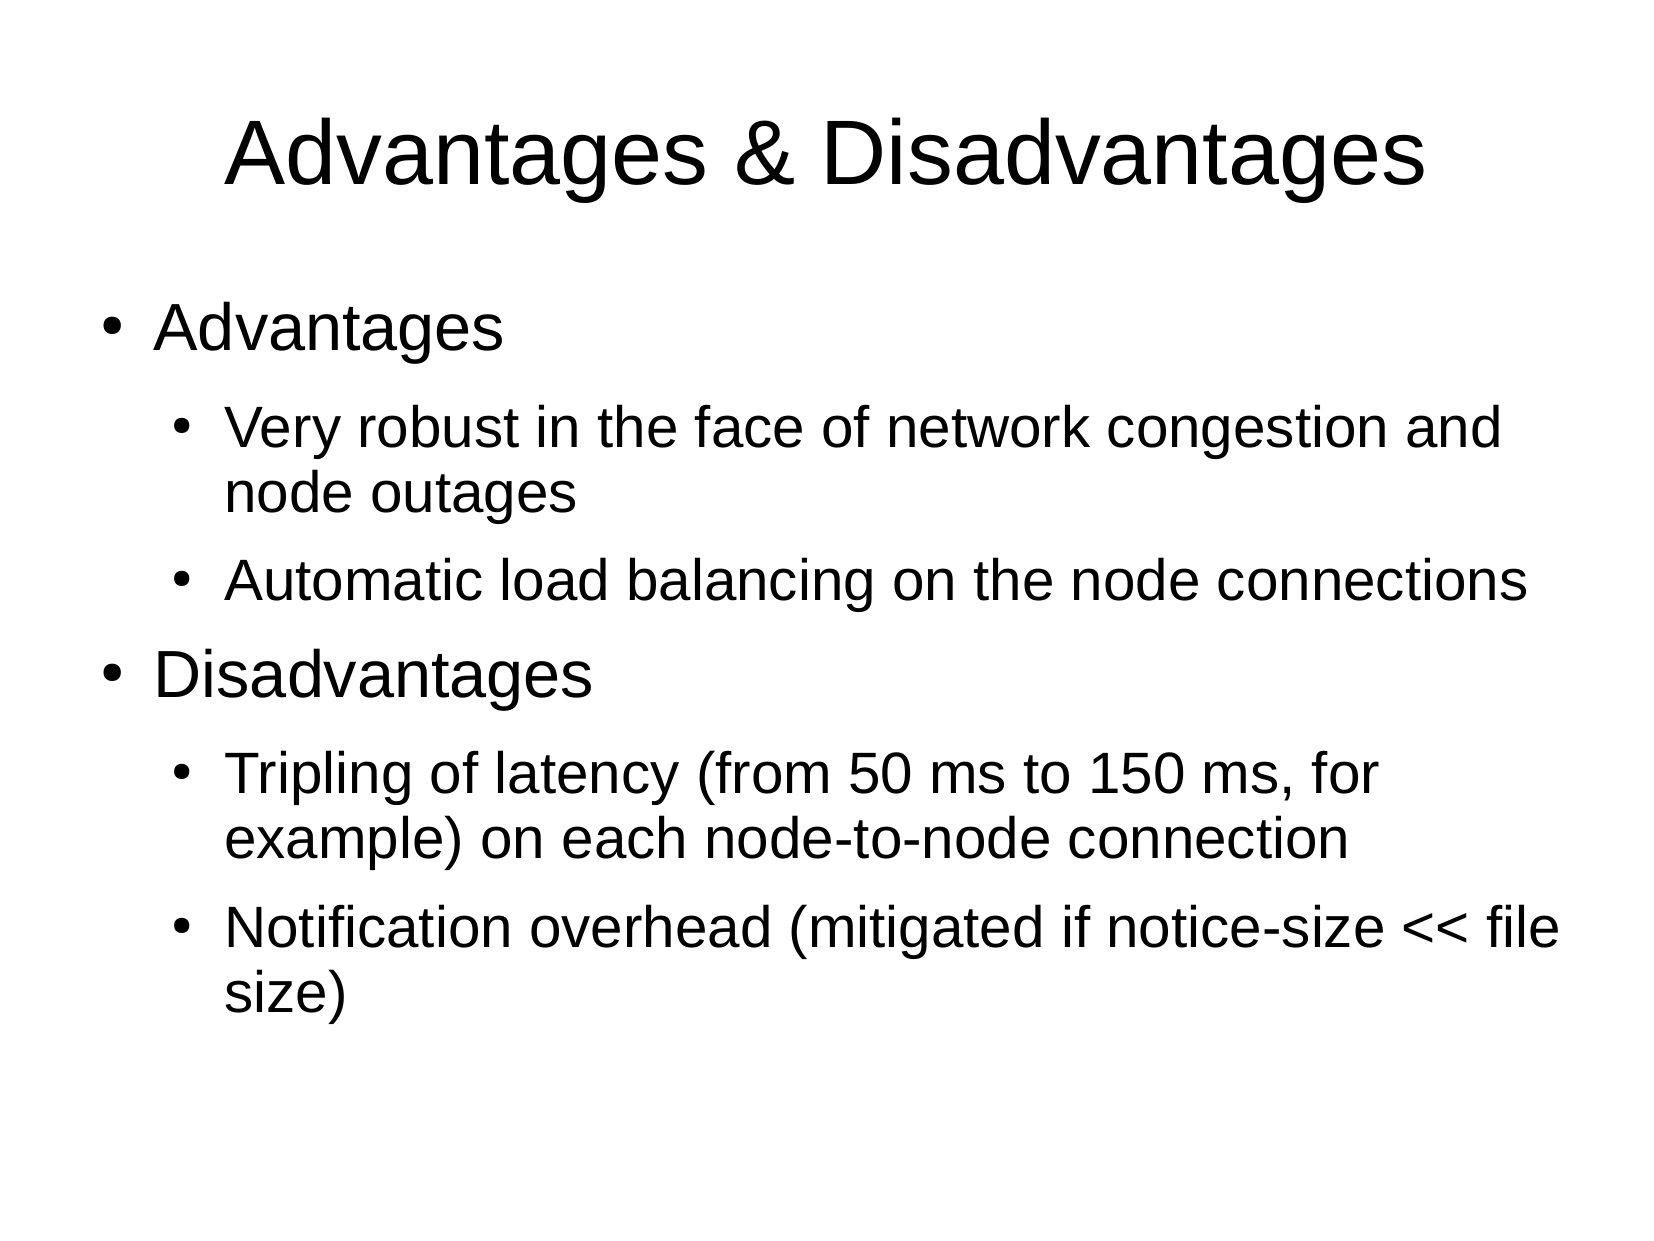

# Advantages & Disadvantages
Advantages
Very robust in the face of network congestion and node outages
Automatic load balancing on the node connections
Disadvantages
Tripling of latency (from 50 ms to 150 ms, for example) on each node-to-node connection
Notification overhead (mitigated if notice-size << file size)